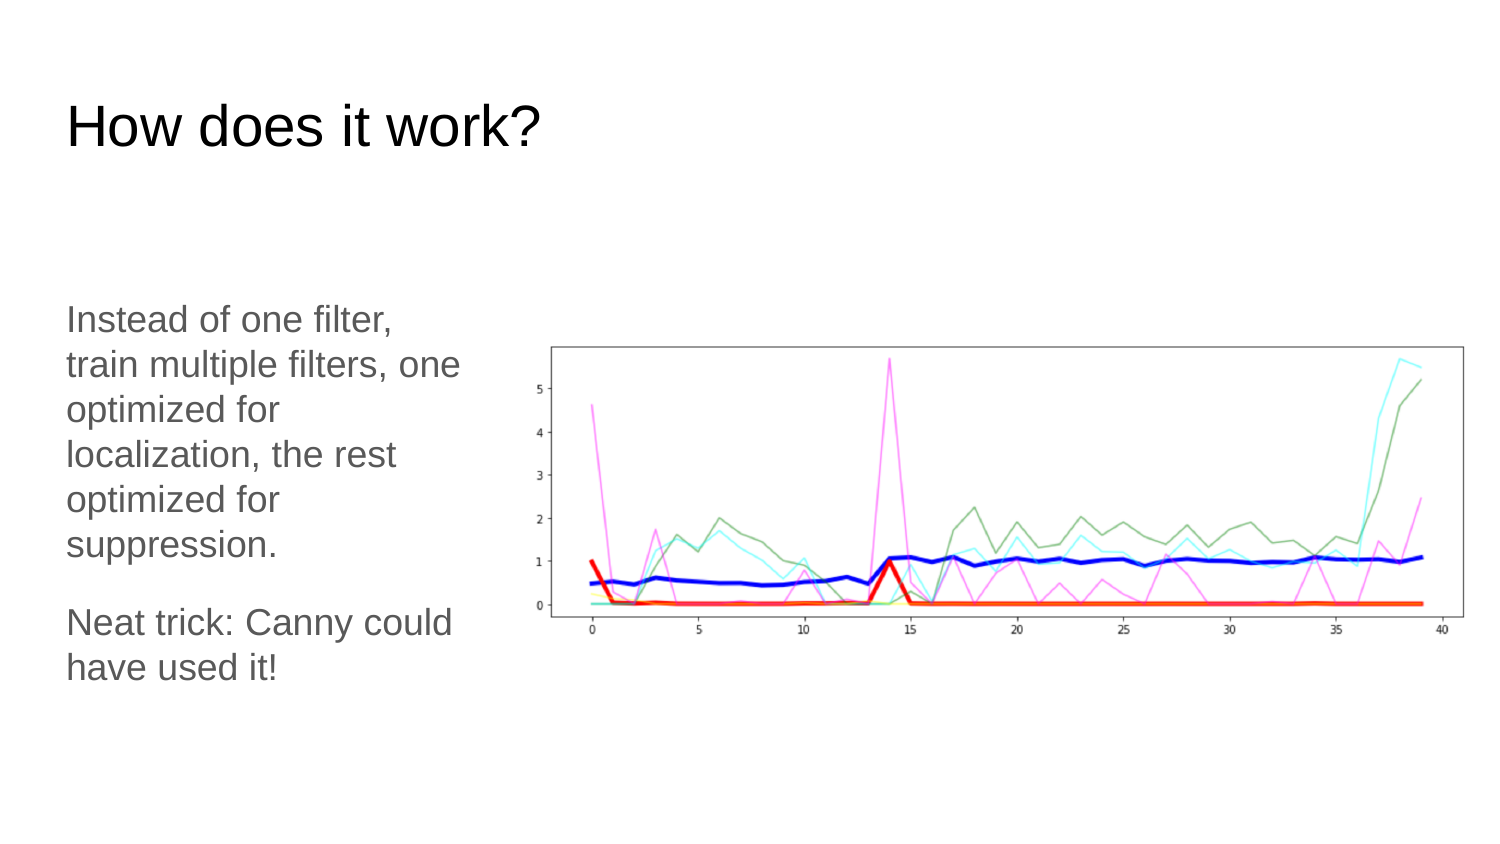

# How does it work?
Instead of one filter, train multiple filters, one optimized for localization, the rest optimized for suppression.
Neat trick: Canny could have used it!